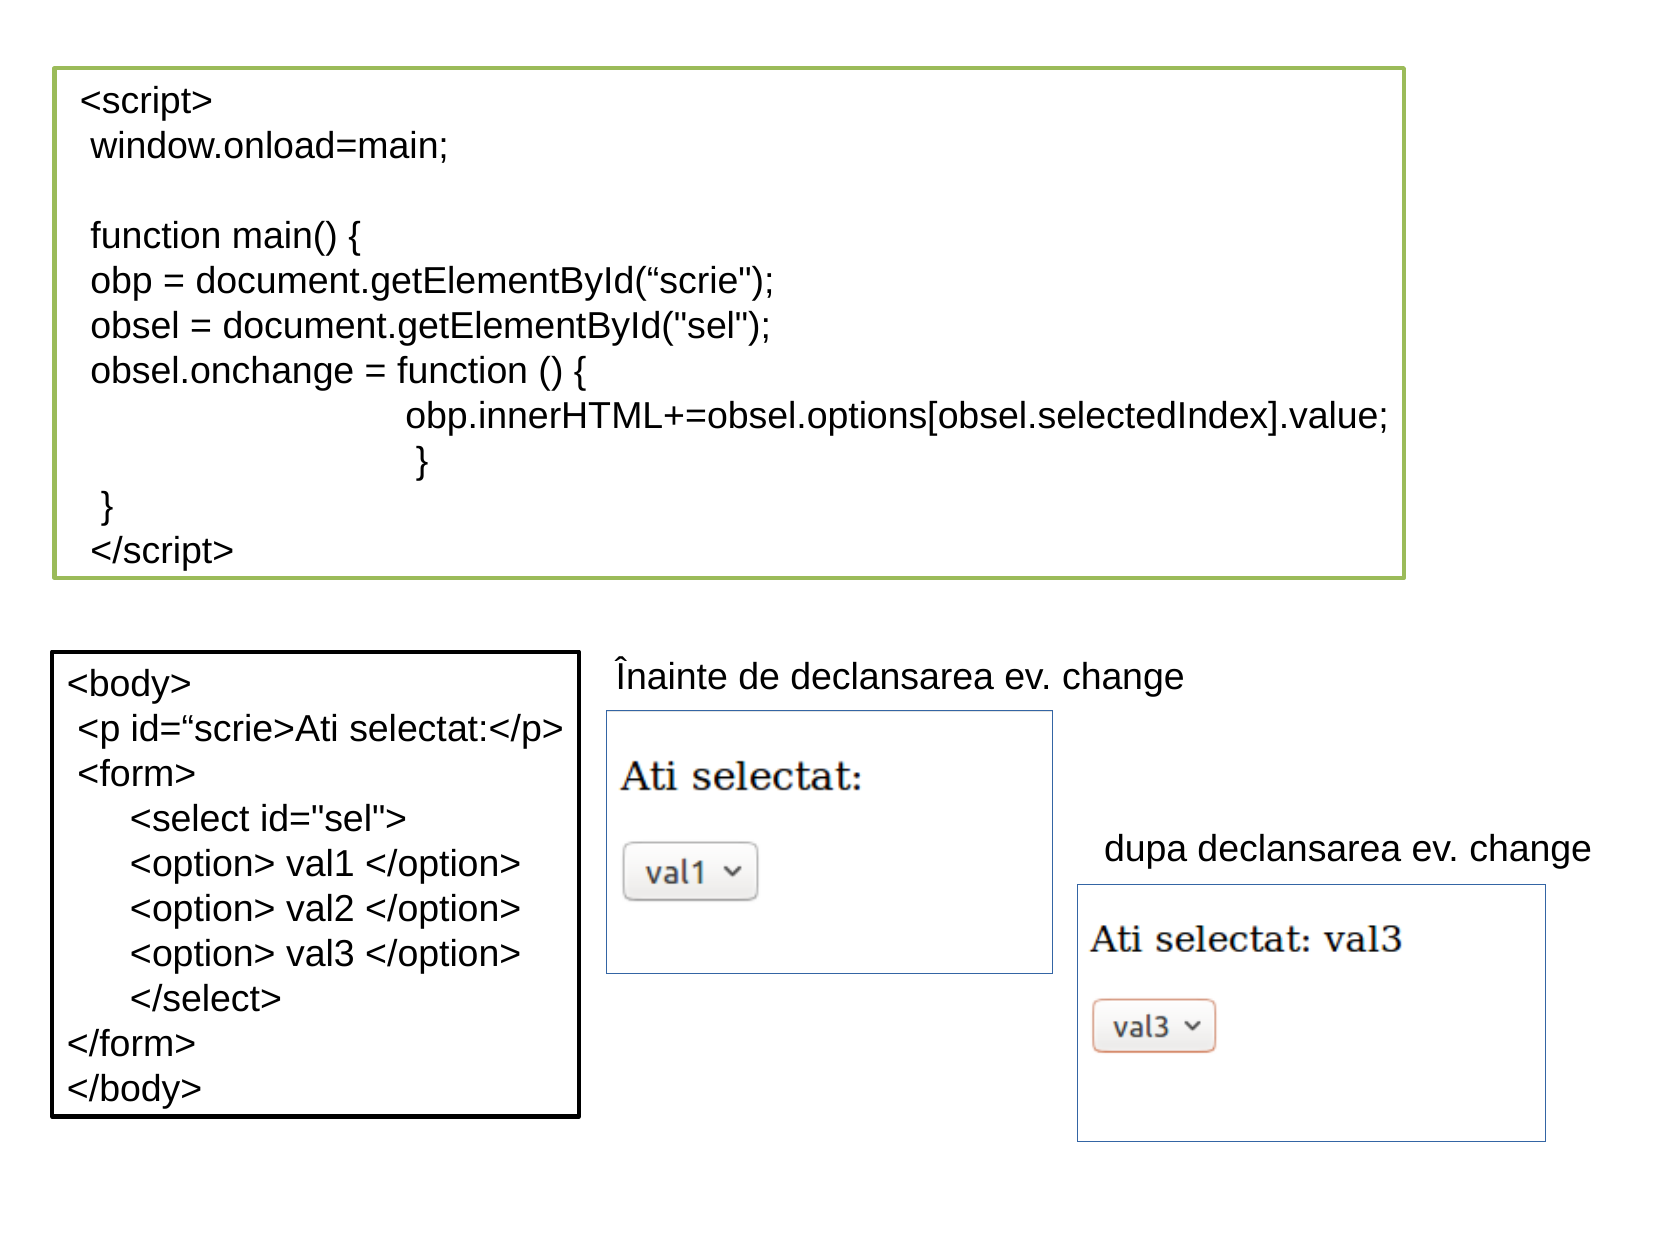

<script>
 window.onload=main;
 function main() {
 obp = document.getElementById(“scrie");
 obsel = document.getElementById("sel");
 obsel.onchange = function () {
 obp.innerHTML+=obsel.options[obsel.selectedIndex].value;
 }
 }
 </script>
Înainte de declansarea ev. change
<body>
 <p id=“scrie>Ati selectat:</p>
 <form>
 <select id="sel">
 <option> val1 </option>
 <option> val2 </option>
 <option> val3 </option>
 </select>
</form>
</body>
dupa declansarea ev. change